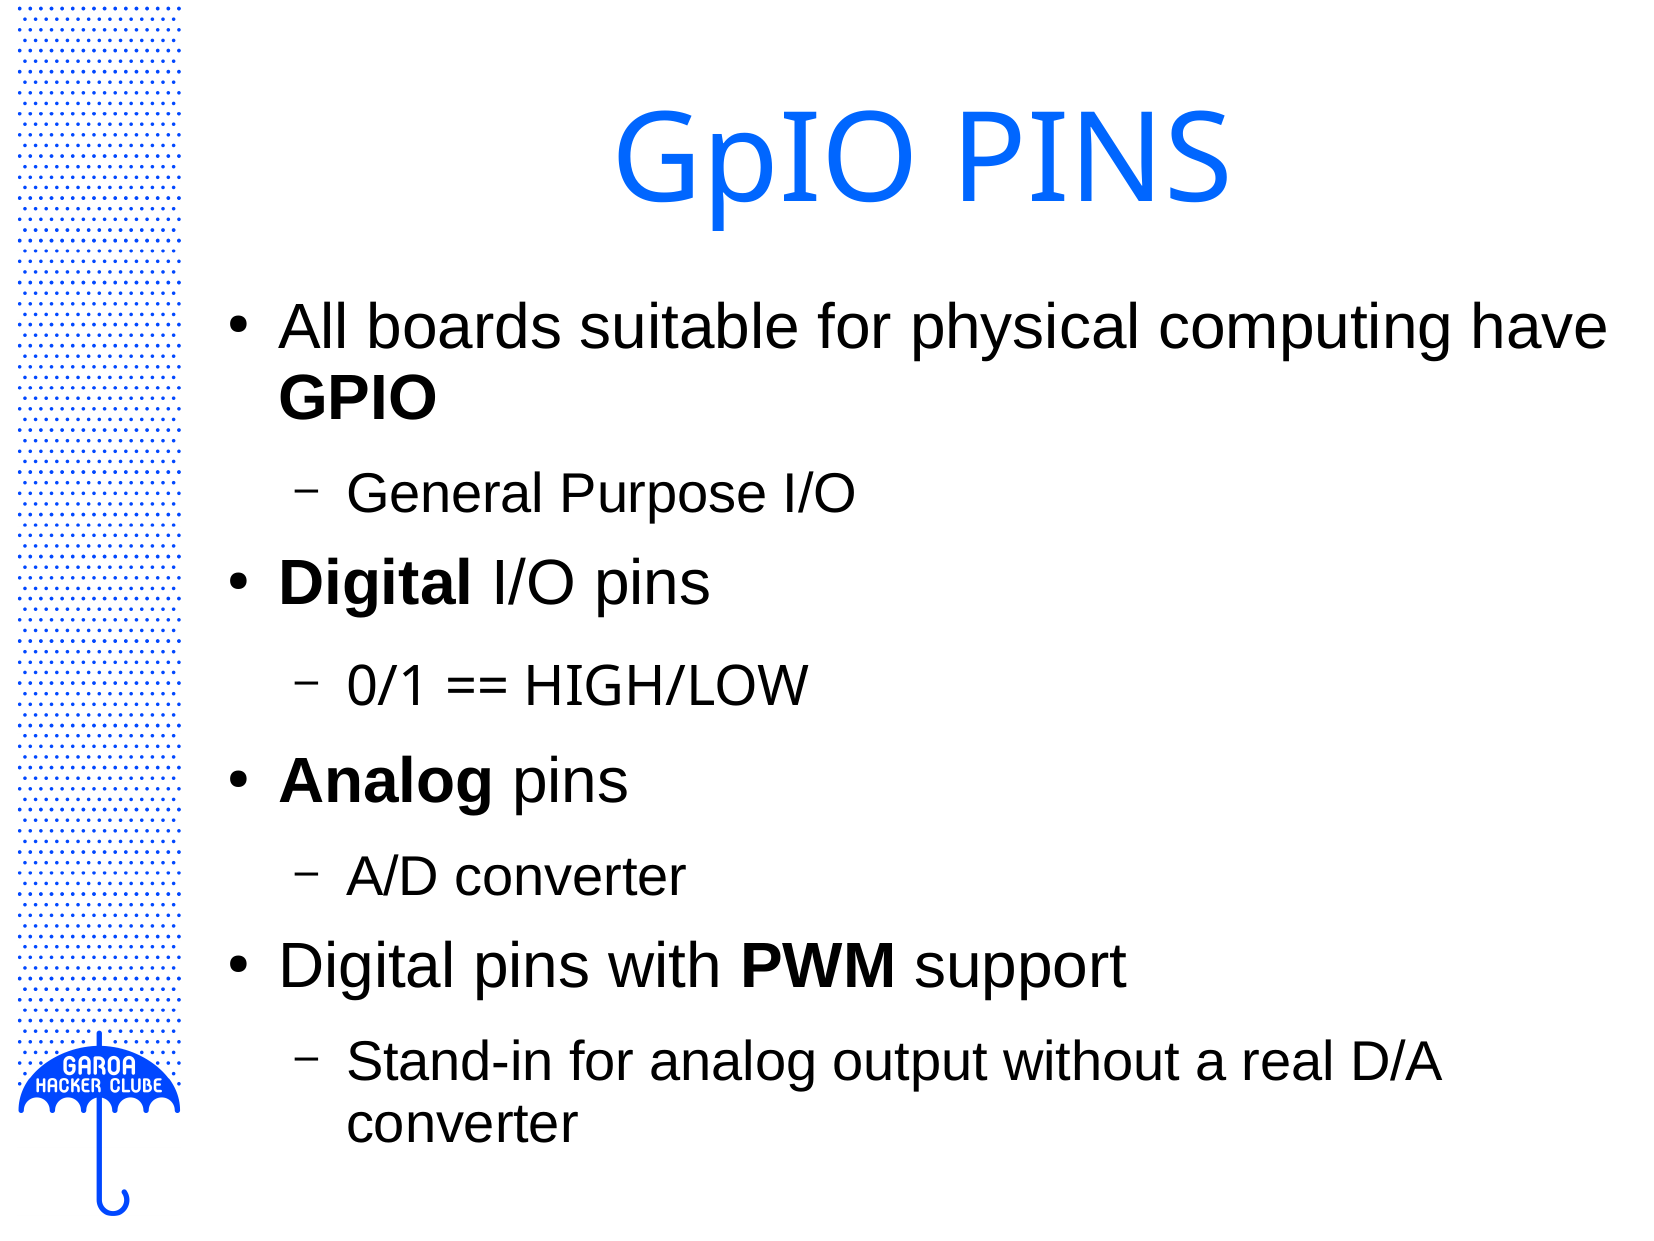

# GpIO PINS
All boards suitable for physical computing have GPIO
General Purpose I/O
Digital I/O pins
0/1 == HIGH/LOW
Analog pins
A/D converter
Digital pins with PWM support
Stand-in for analog output without a real D/A converter